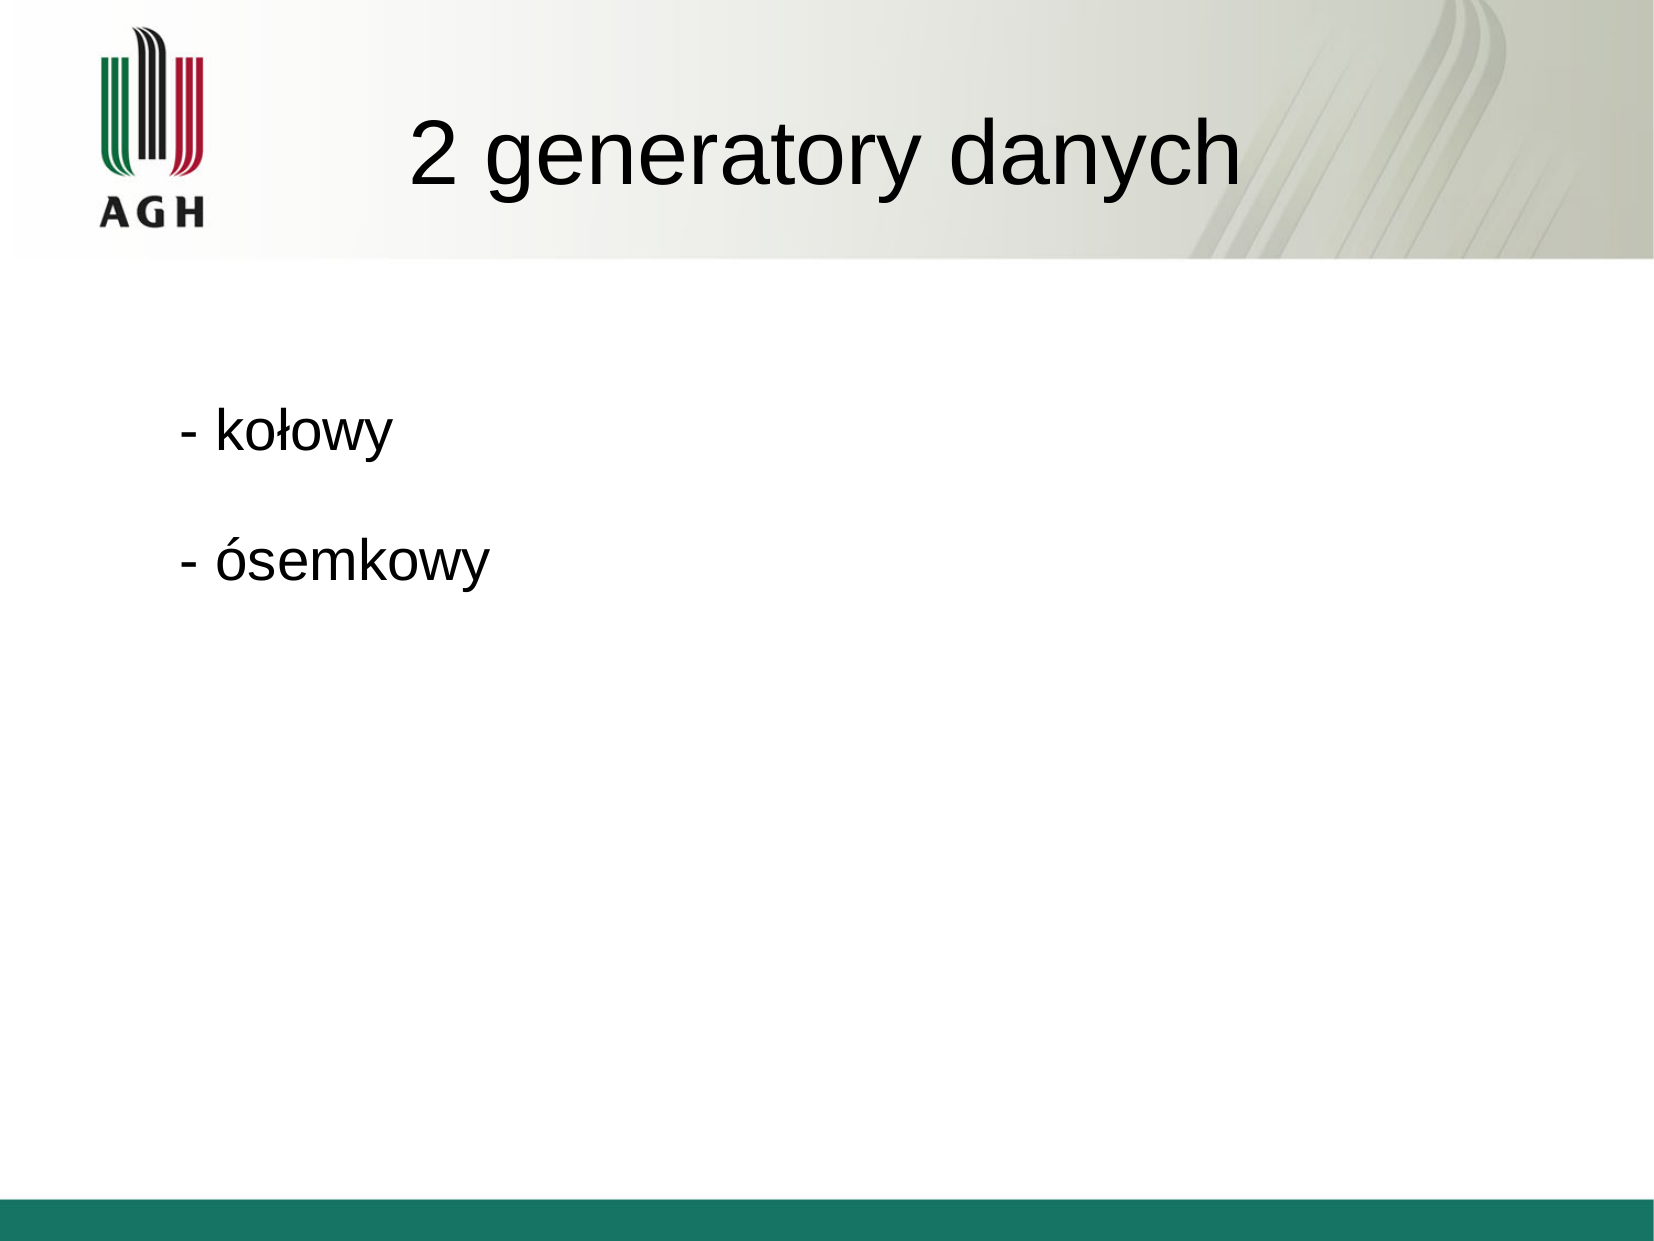

# 2 generatory danych
- kołowy
- ósemkowy